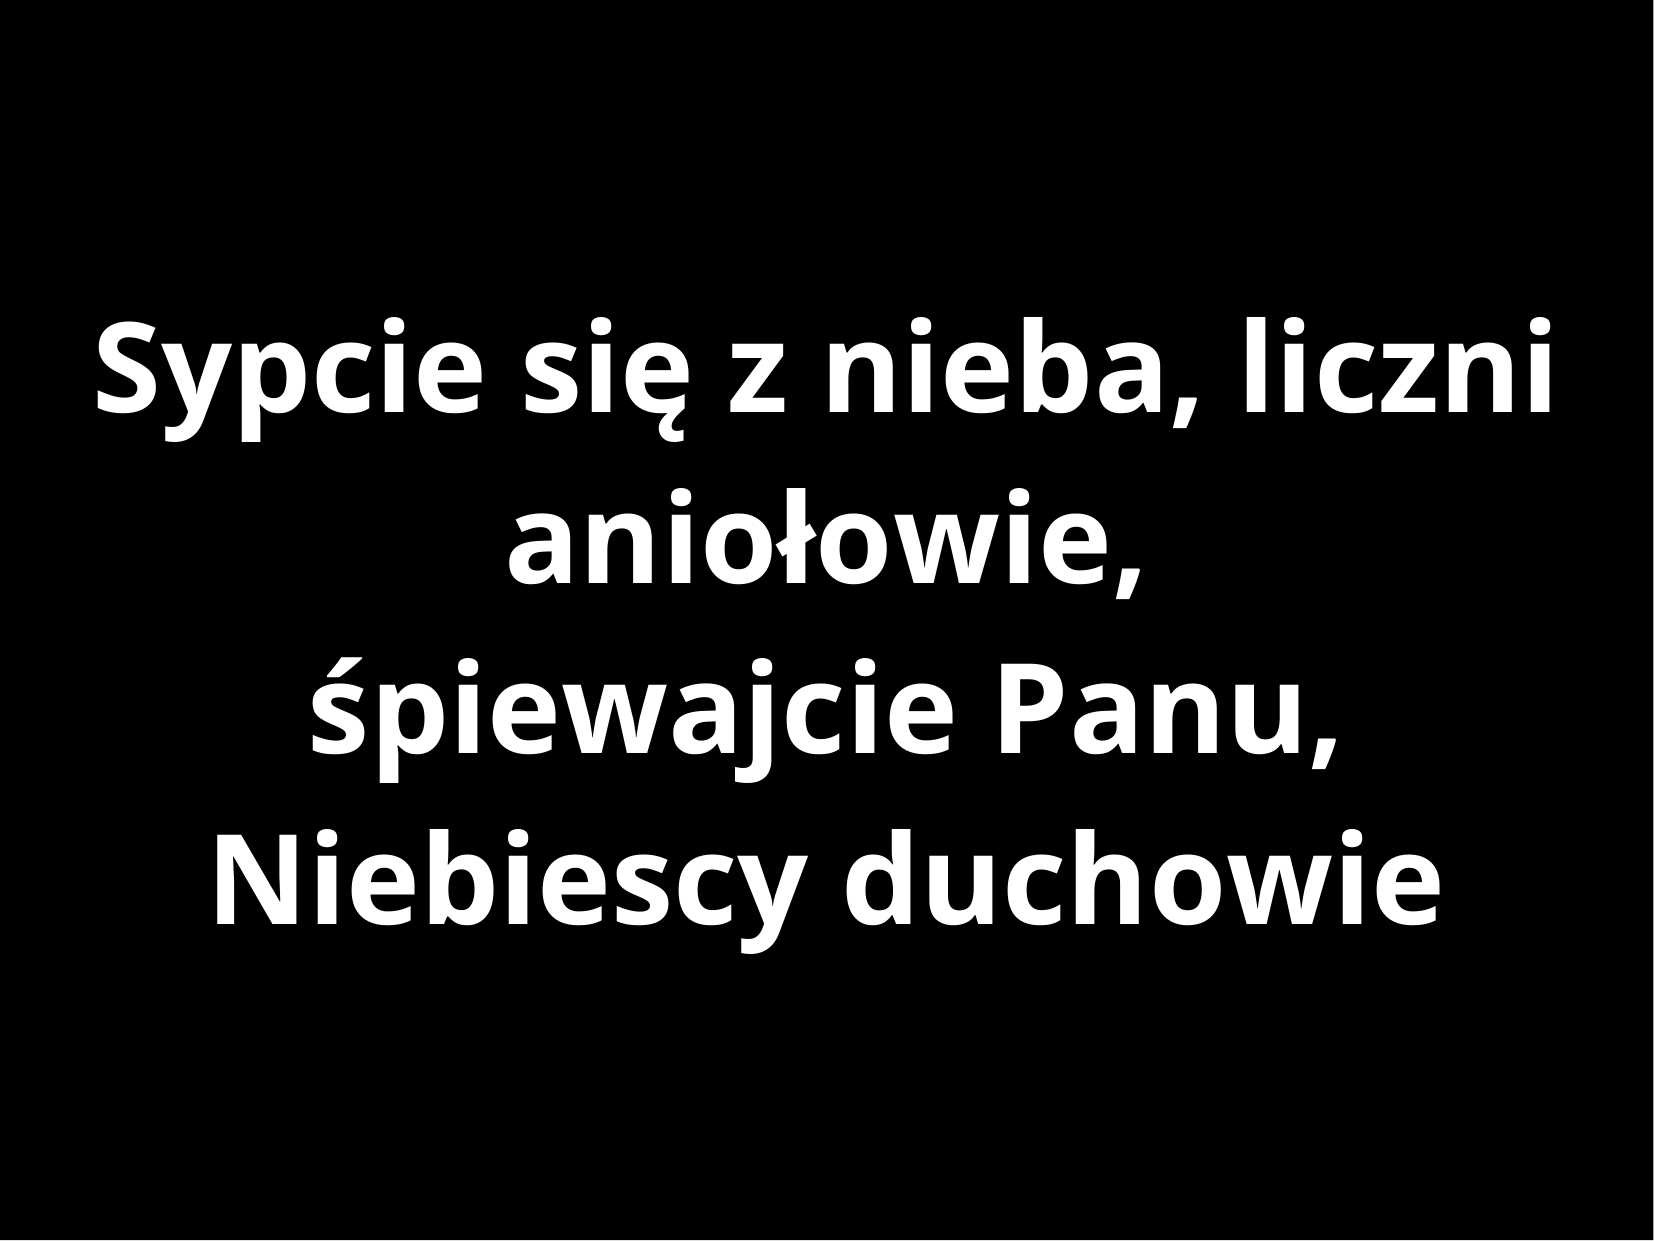

# Sypcie się z nieba, liczni aniołowie, śpiewajcie Panu, Niebiescy duchowie